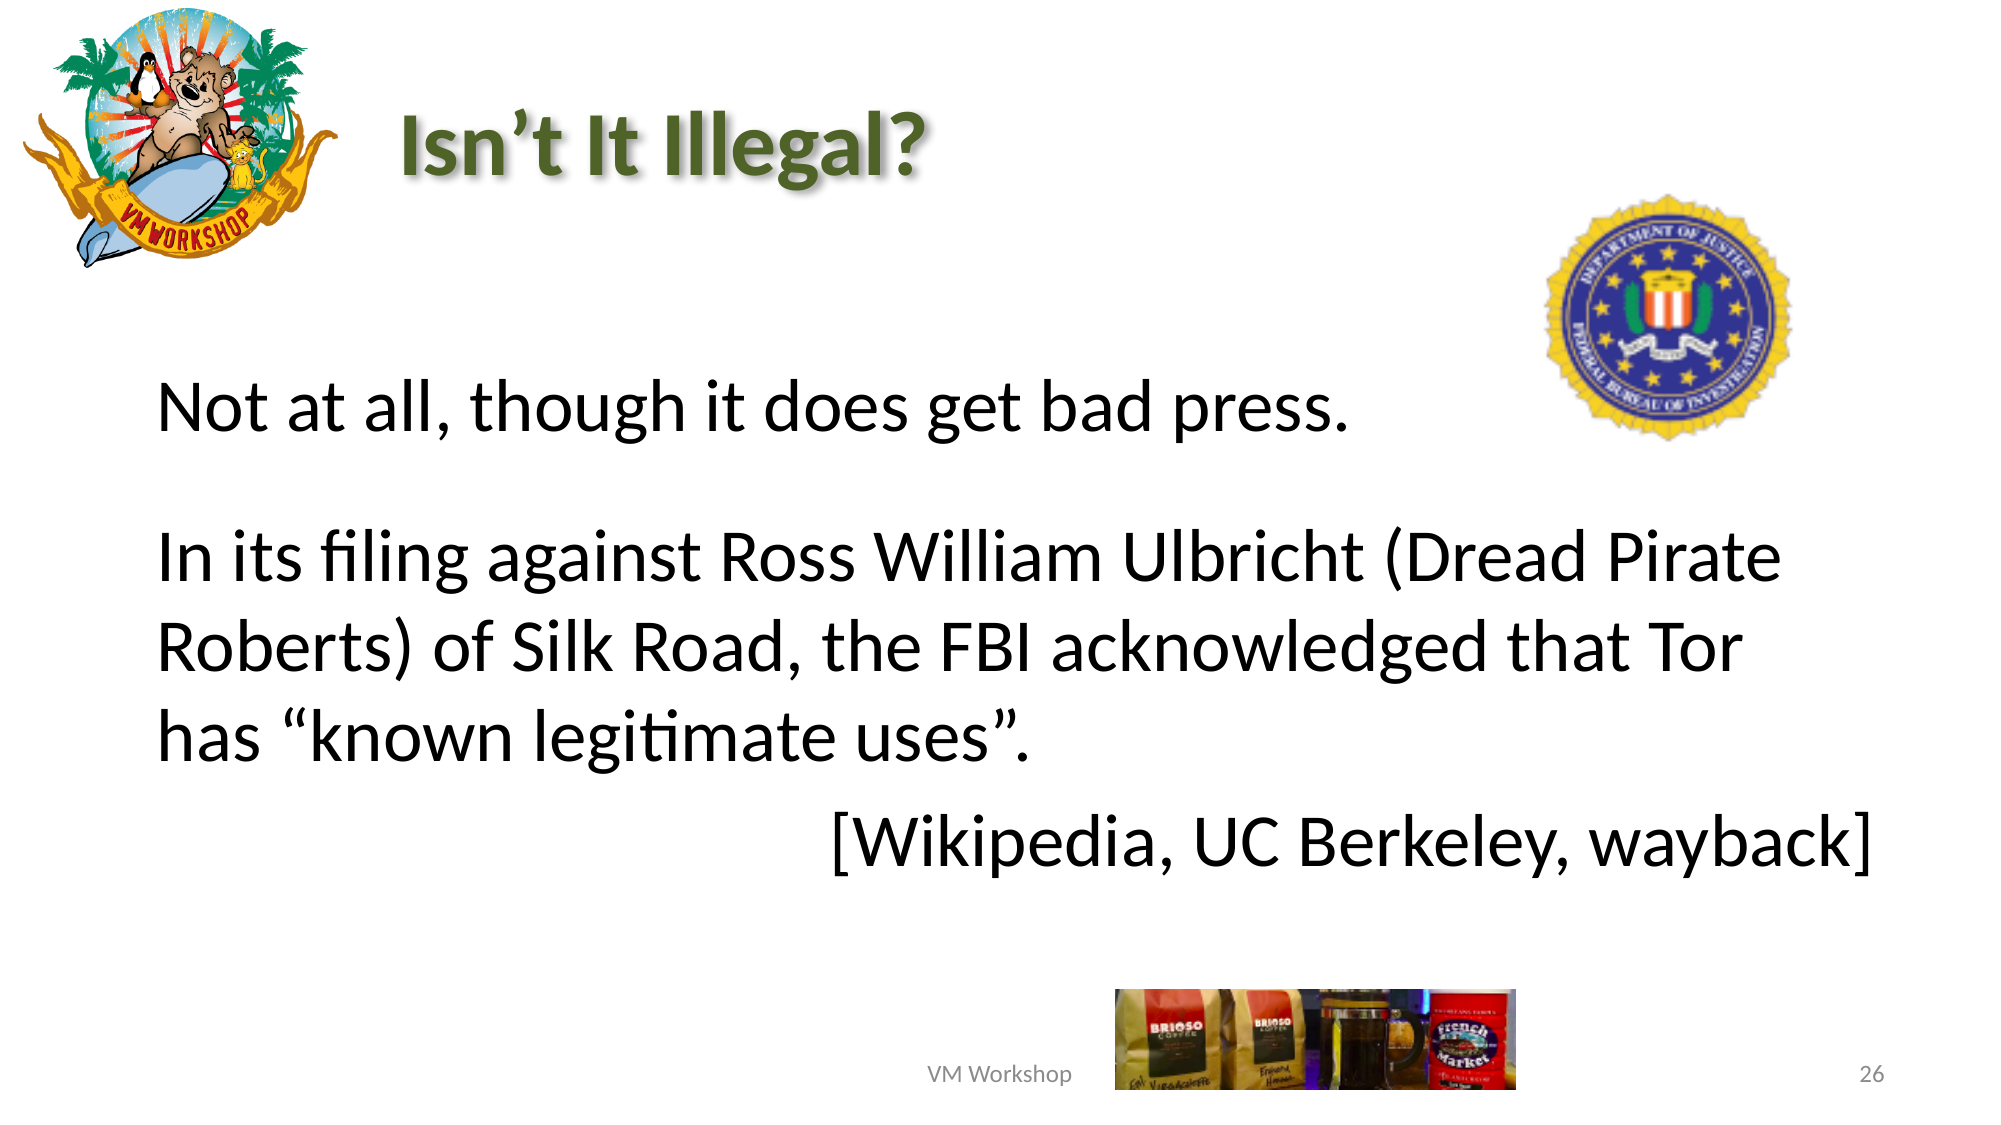

# Isn’t It Illegal?
Not at all, though it does get bad press.
In its filing against Ross William Ulbricht (Dread Pirate
Roberts) of Silk Road, the FBI acknowledged that Tor
has “known legitimate uses”.
[Wikipedia, UC Berkeley, wayback]
VM Workshop
26